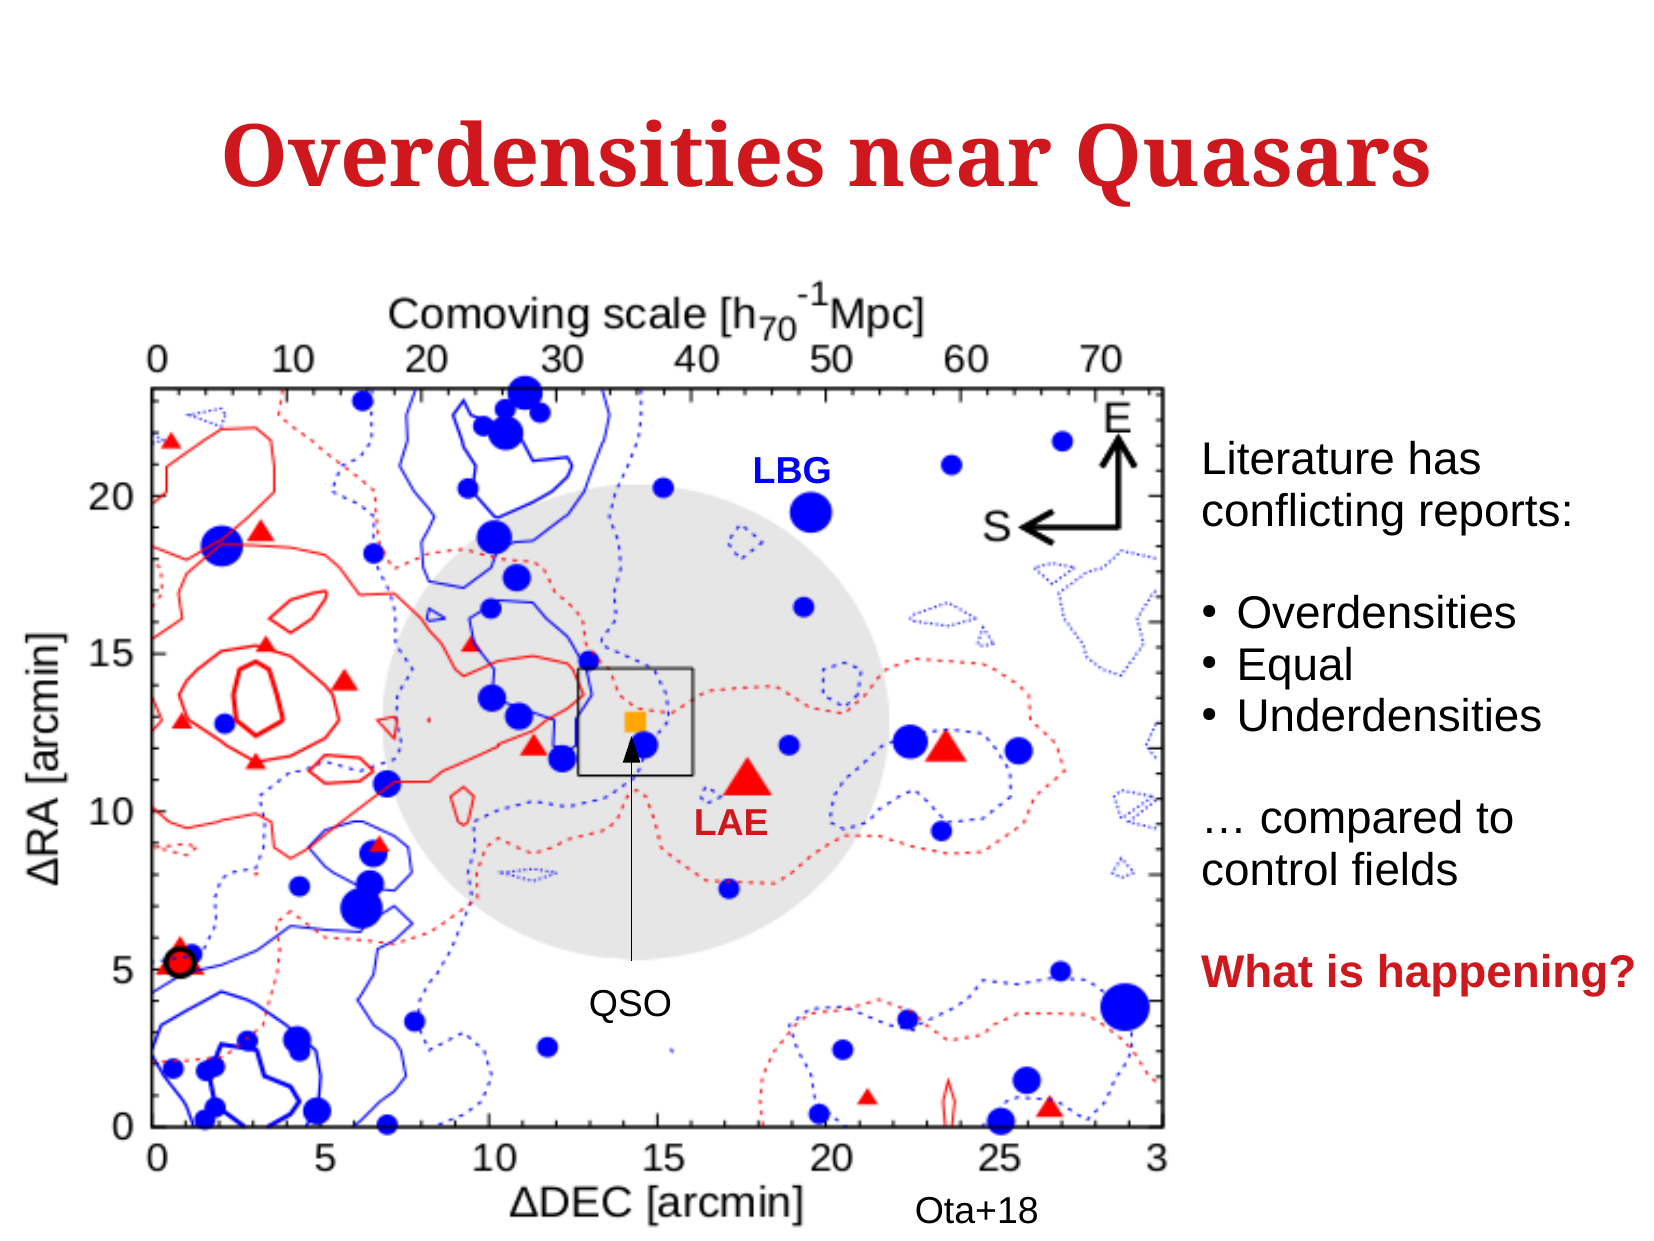

# Overdensities near Quasars
Literature has conflicting reports:
Overdensities
Equal
Underdensities
… compared to control fields
What is happening?
LBG
LAE
QSO
Ota+18